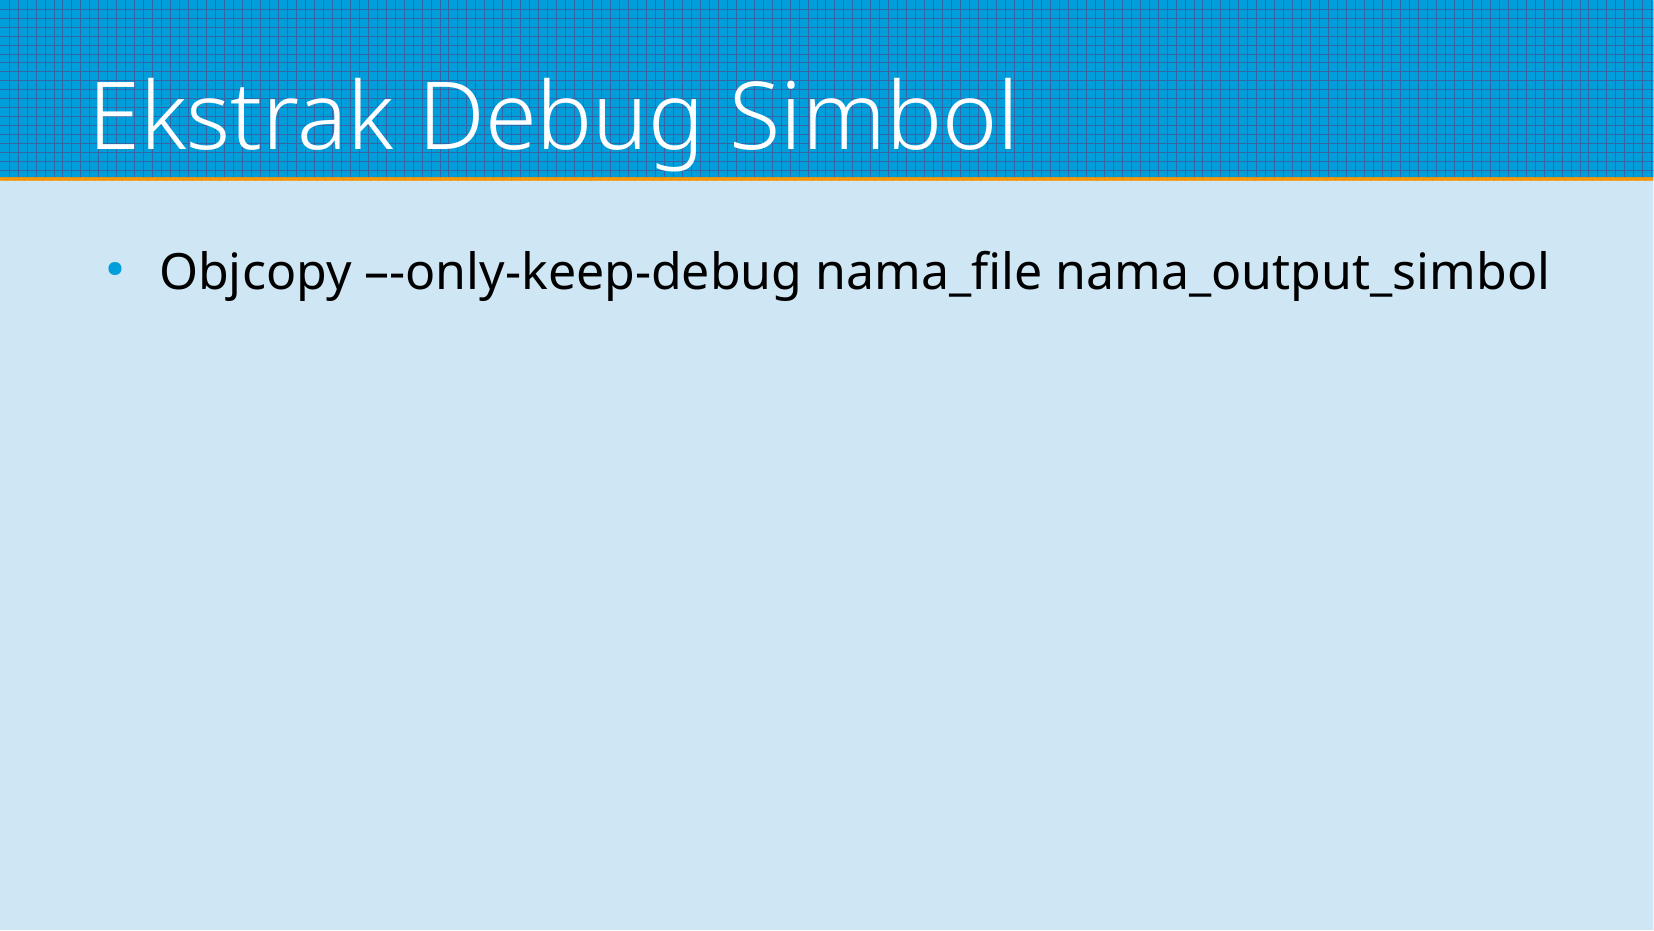

# Ekstrak Debug Simbol
Objcopy –-only-keep-debug nama_file nama_output_simbol